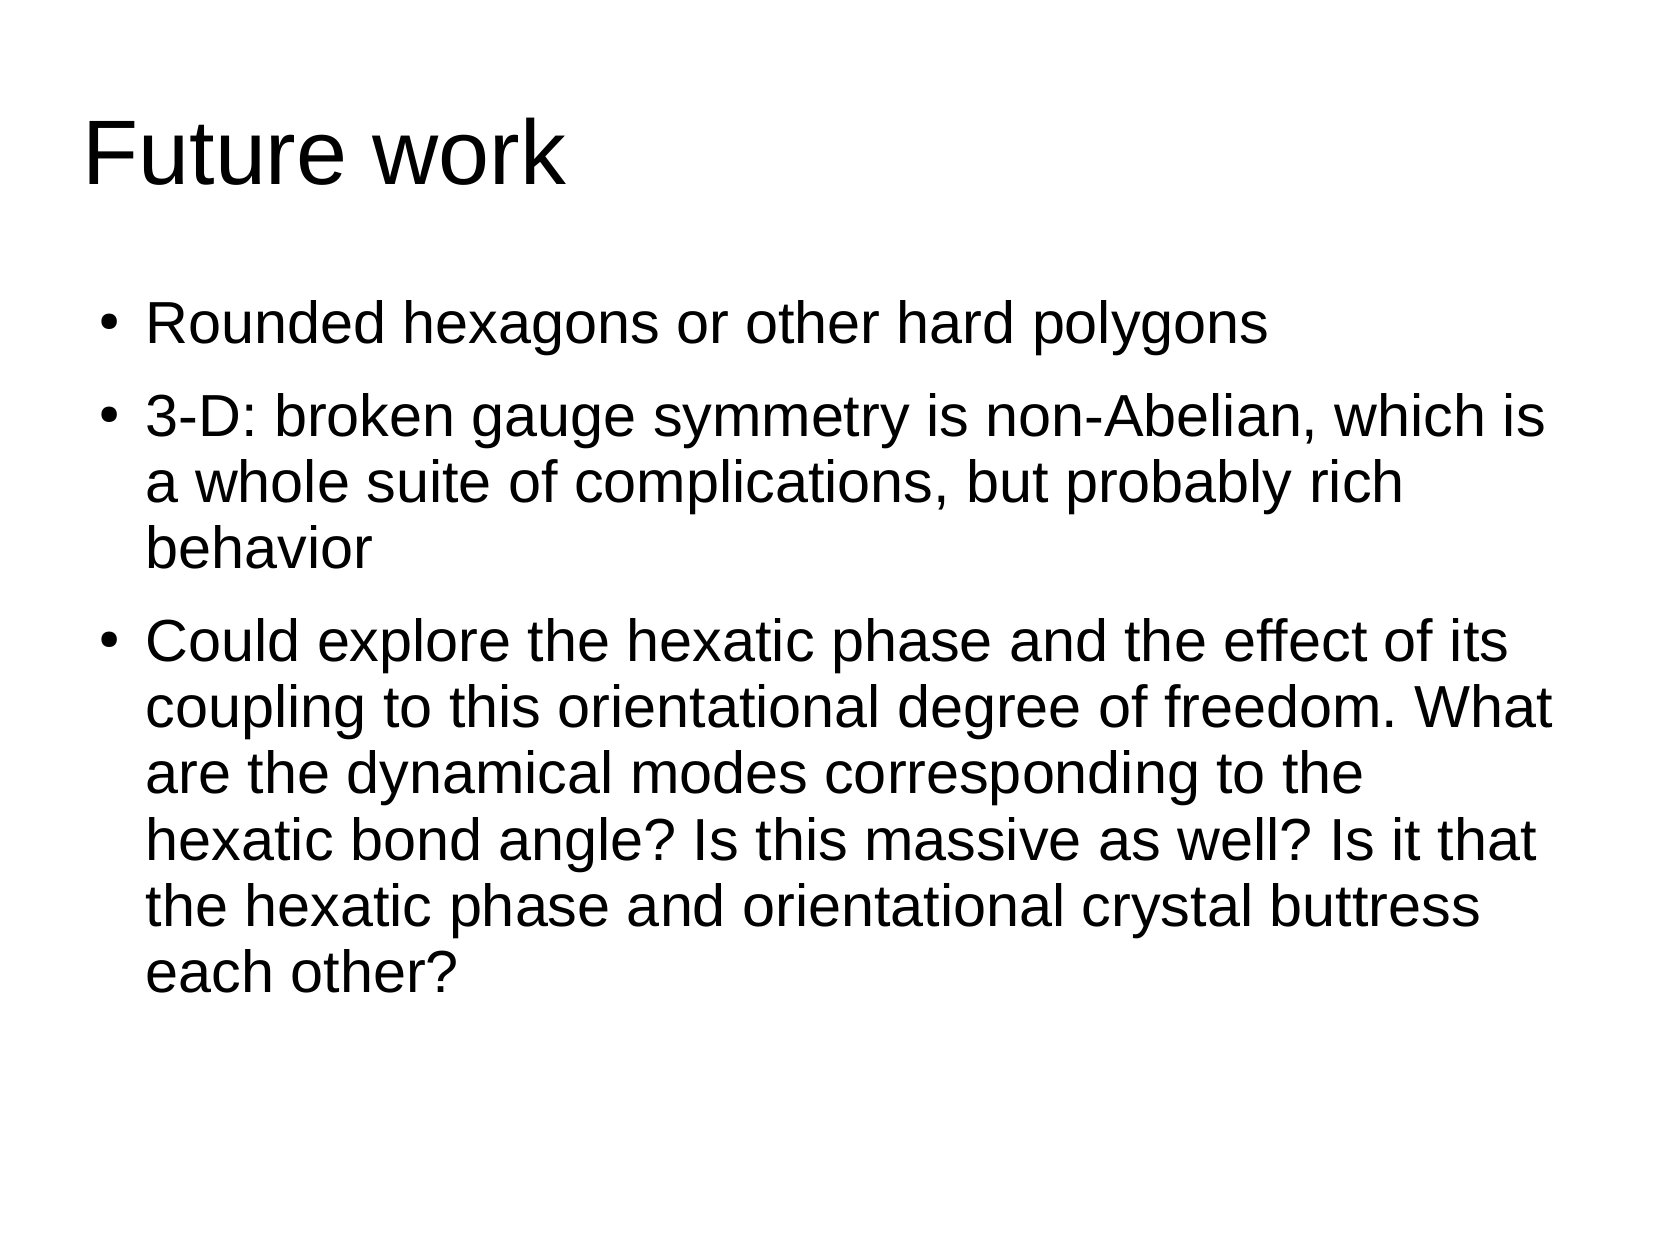

# Future work
Rounded hexagons or other hard polygons
3-D: broken gauge symmetry is non-Abelian, which is a whole suite of complications, but probably rich behavior
Could explore the hexatic phase and the effect of its coupling to this orientational degree of freedom. What are the dynamical modes corresponding to the hexatic bond angle? Is this massive as well? Is it that the hexatic phase and orientational crystal buttress each other?